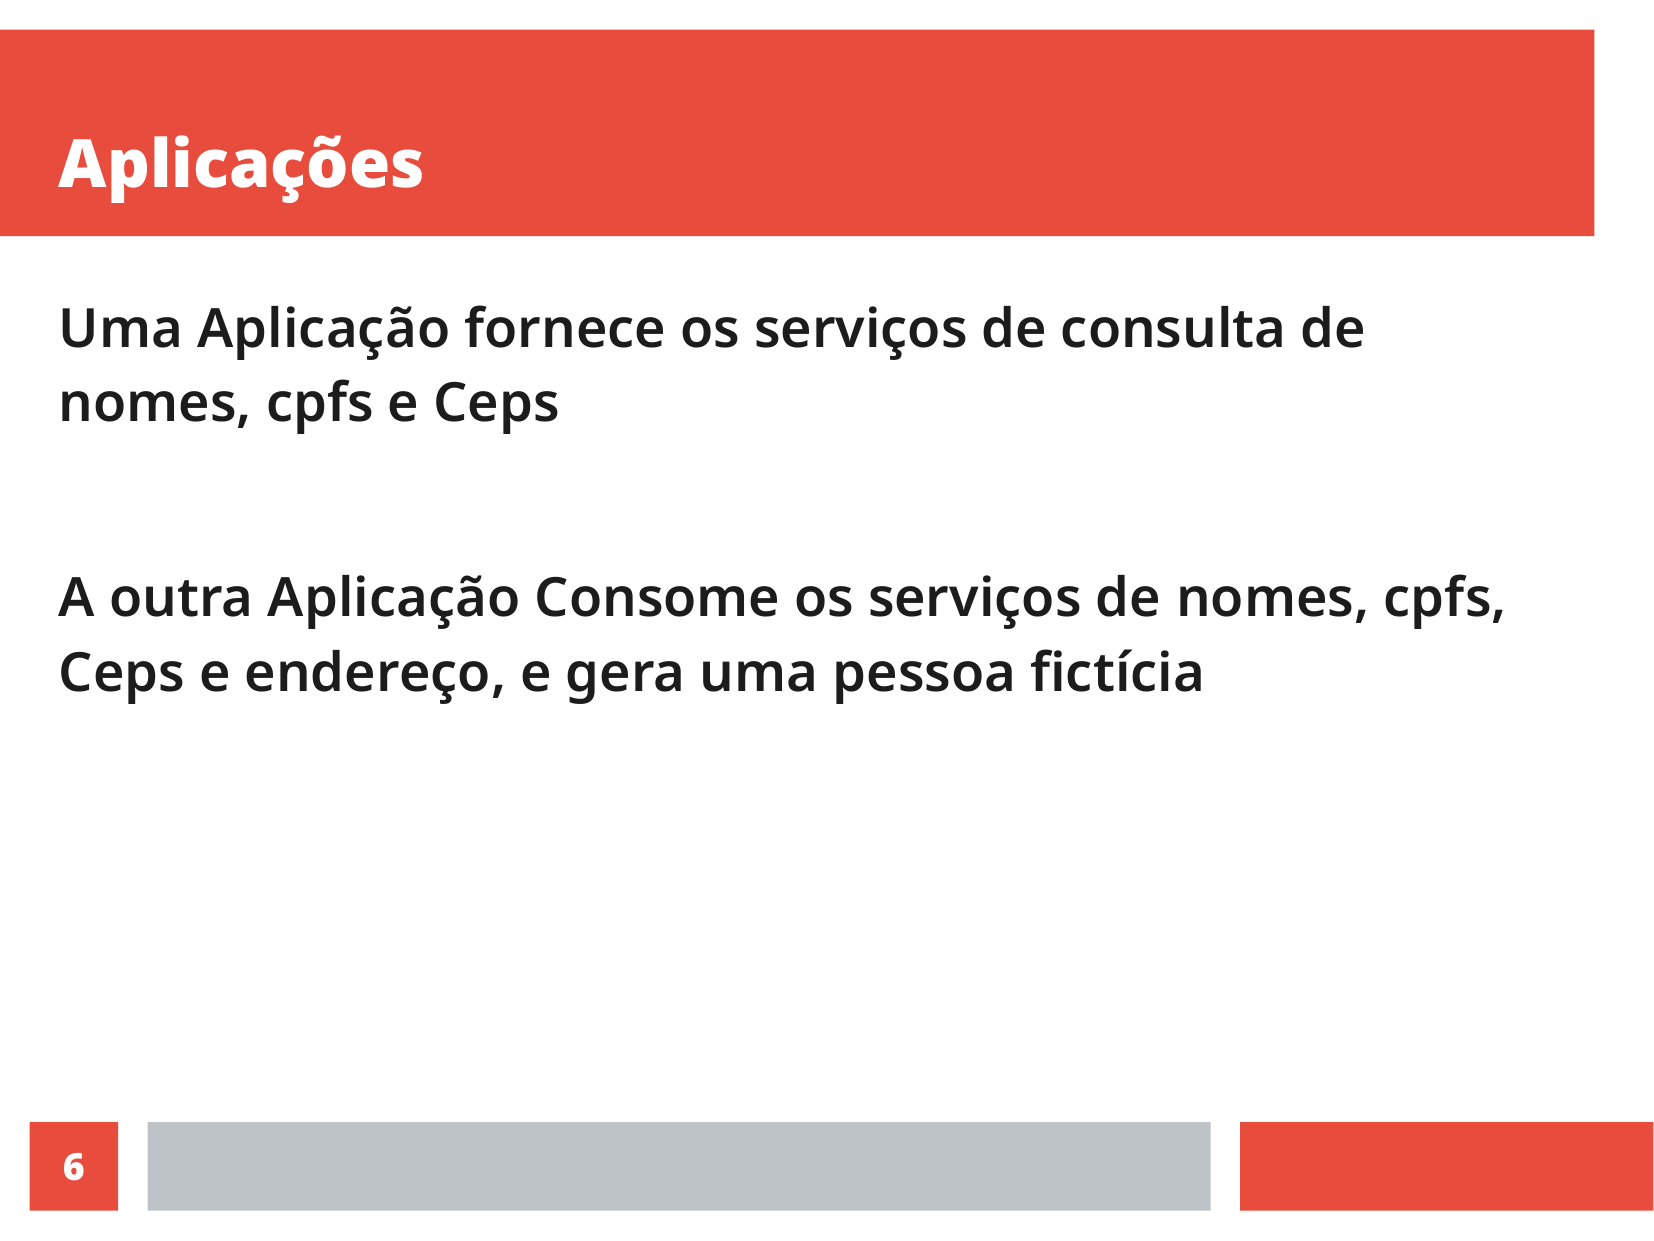

# Aplicações
Uma Aplicação fornece os serviços de consulta de nomes, cpfs e Ceps
A outra Aplicação Consome os serviços de nomes, cpfs, Ceps e endereço, e gera uma pessoa fictícia
6